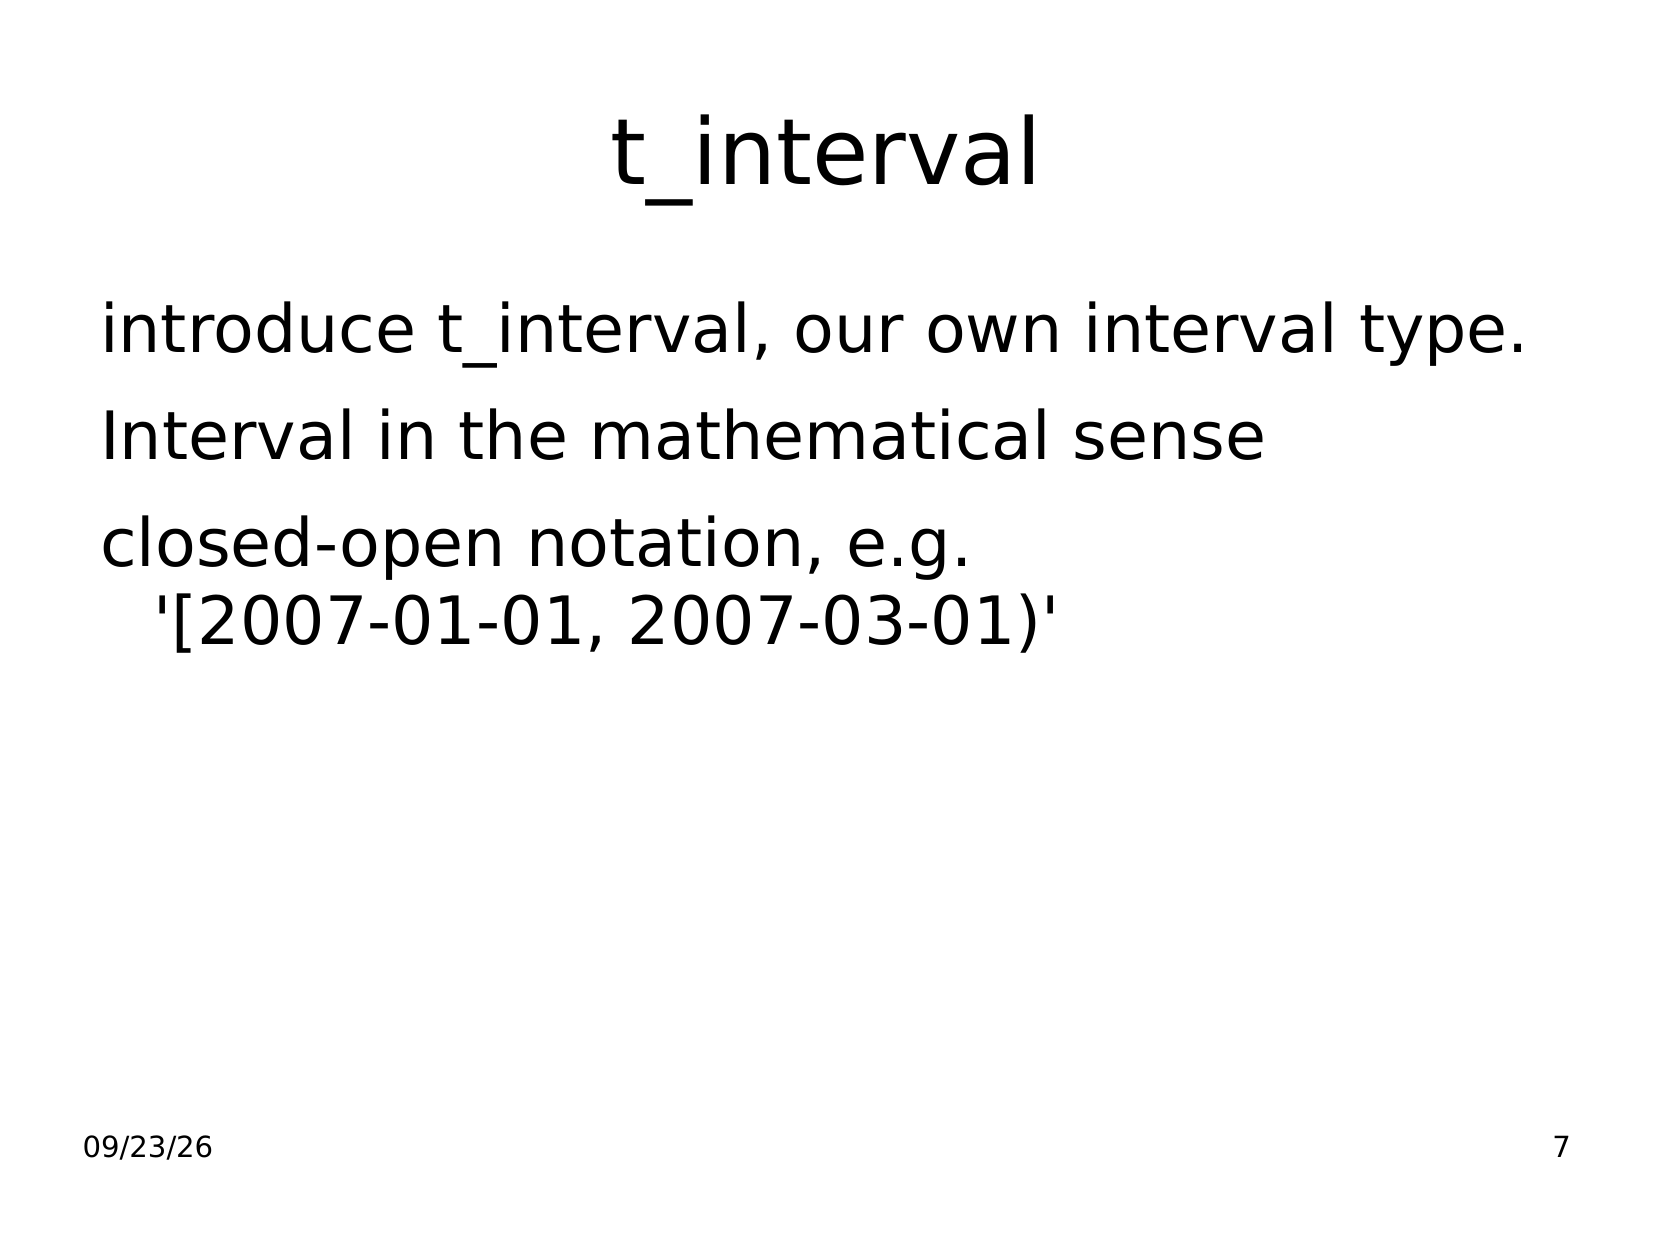

# t_interval
introduce t_interval, our own interval type.
Interval in the mathematical sense
closed-open notation, e.g.
'[2007-01-01, 2007-03-01)'
7